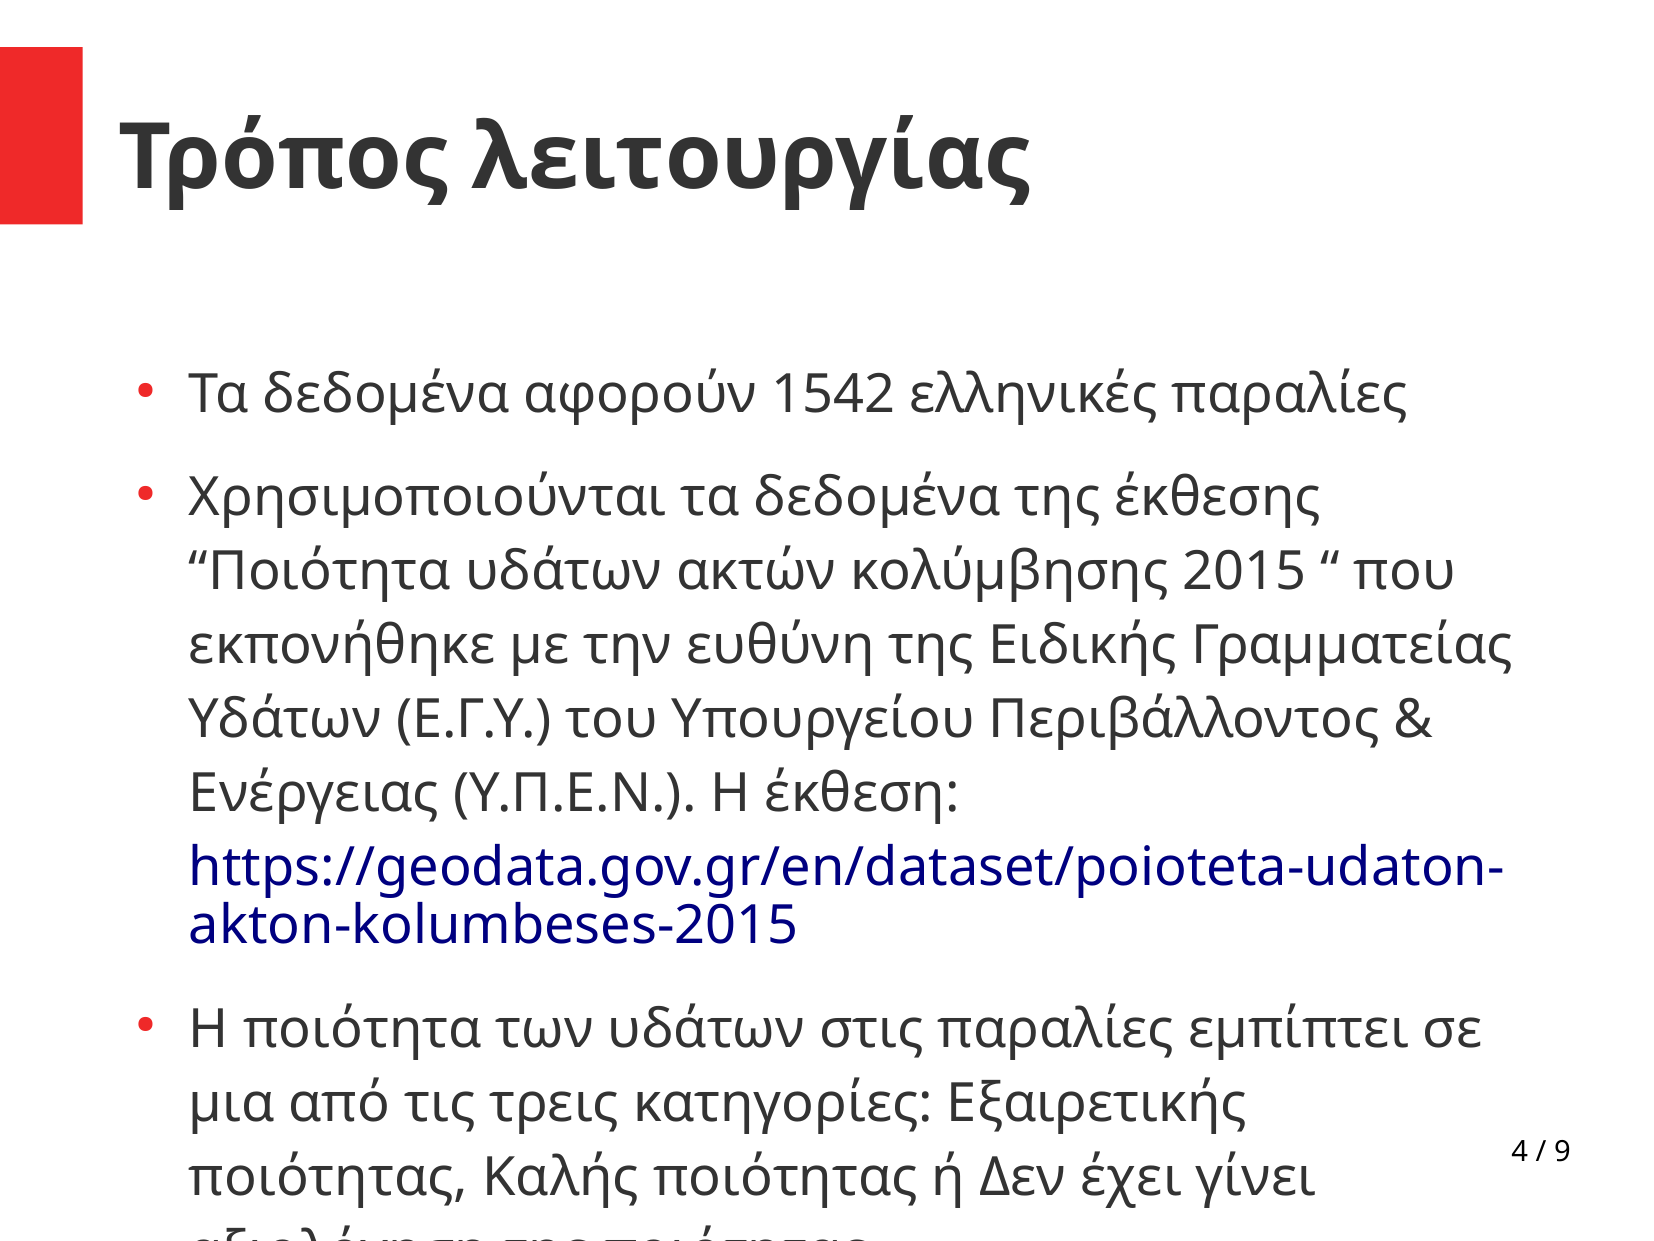

# Τρόπος λειτουργίας
Τα δεδομένα αφορούν 1542 ελληνικές παραλίες
Χρησιμοποιούνται τα δεδομένα της έκθεσης “Ποιότητα υδάτων ακτών κολύμβησης 2015 “ που εκπονήθηκε με την ευθύνη της Ειδικής Γραμματείας Υδάτων (Ε.Γ.Υ.) του Υπουργείου Περιβάλλοντος & Ενέργειας (Υ.Π.Ε.N.). Η έκθεση: https://geodata.gov.gr/en/dataset/poioteta-udaton-akton-kolumbeses-2015
Η ποιότητα των υδάτων στις παραλίες εμπίπτει σε μια από τις τρεις κατηγορίες: Εξαιρετικής ποιότητας, Καλής ποιότητας ή Δεν έχει γίνει αξιολόγηση της ποιότητας
4